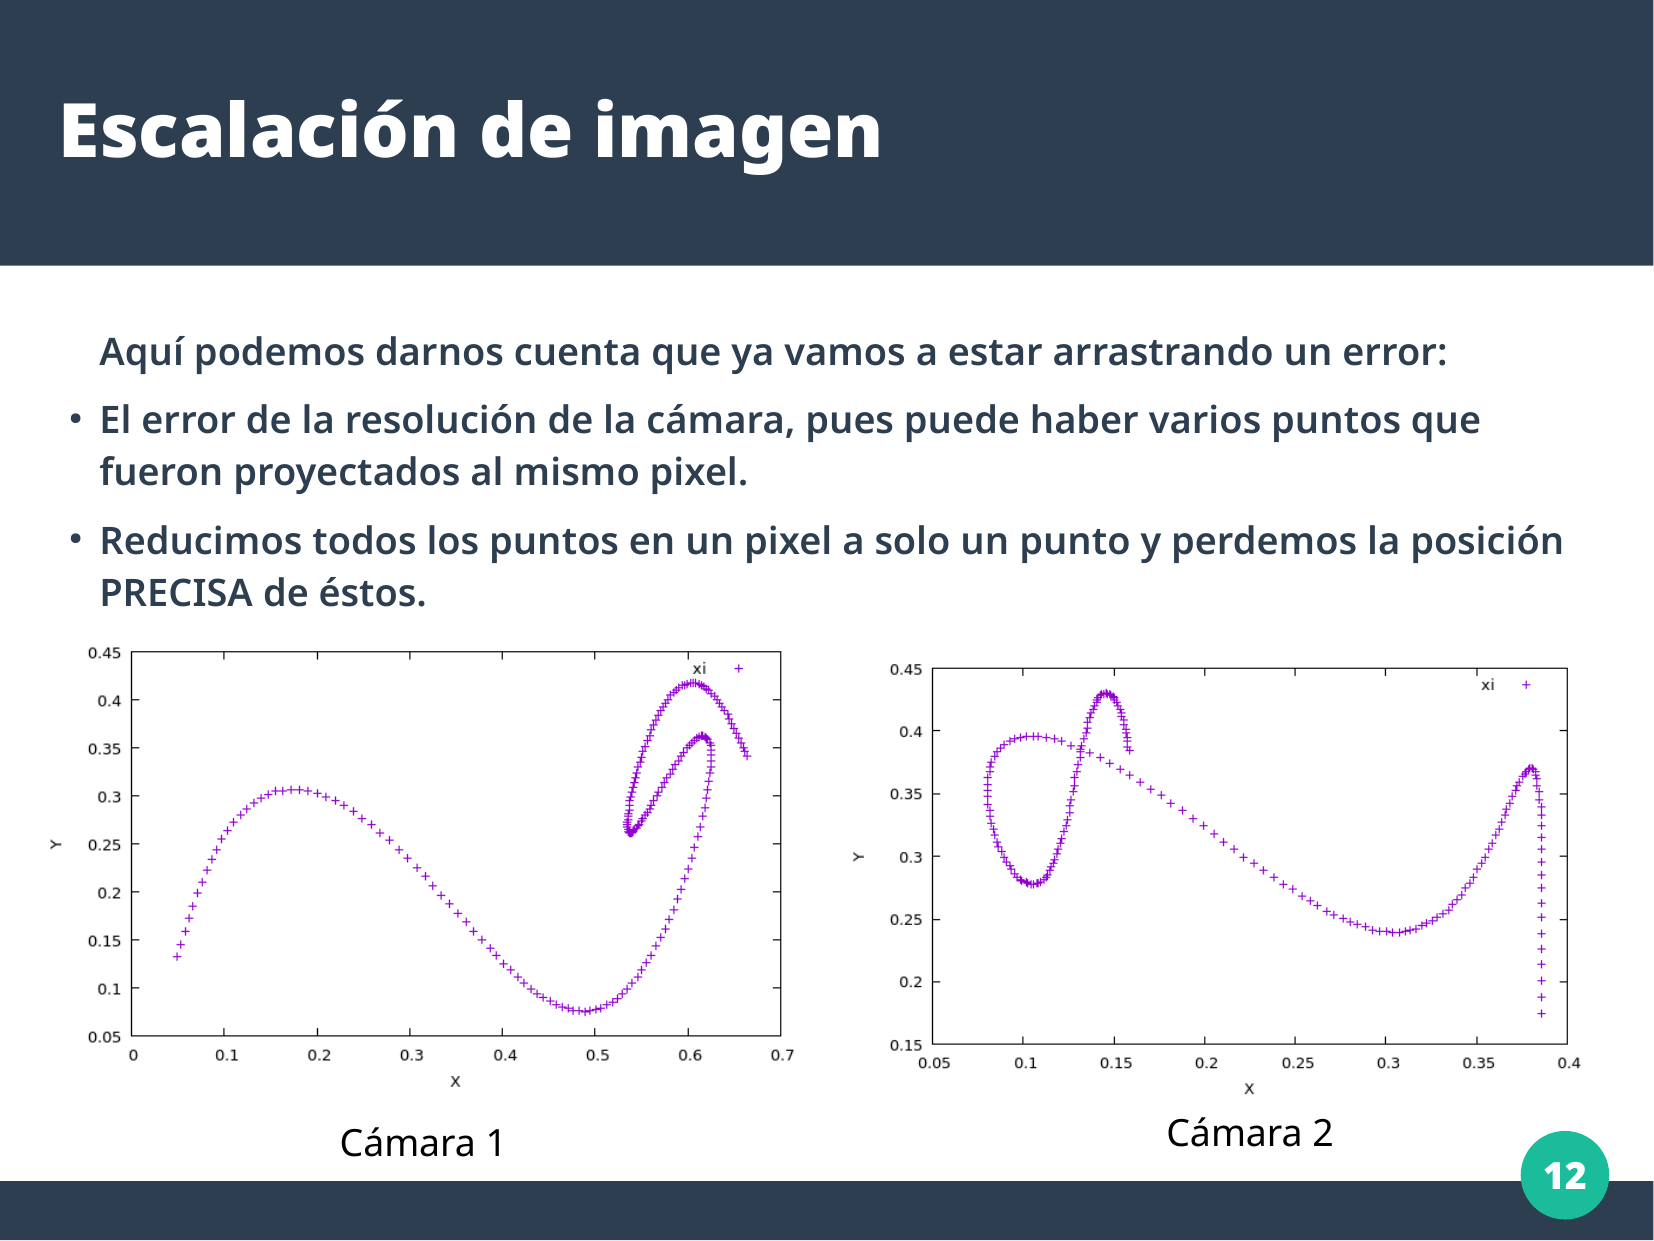

# Escalación de imagen
Aquí podemos darnos cuenta que ya vamos a estar arrastrando un error:
El error de la resolución de la cámara, pues puede haber varios puntos que fueron proyectados al mismo pixel.
Reducimos todos los puntos en un pixel a solo un punto y perdemos la posición PRECISA de éstos.
Cámara 2
Cámara 1
12